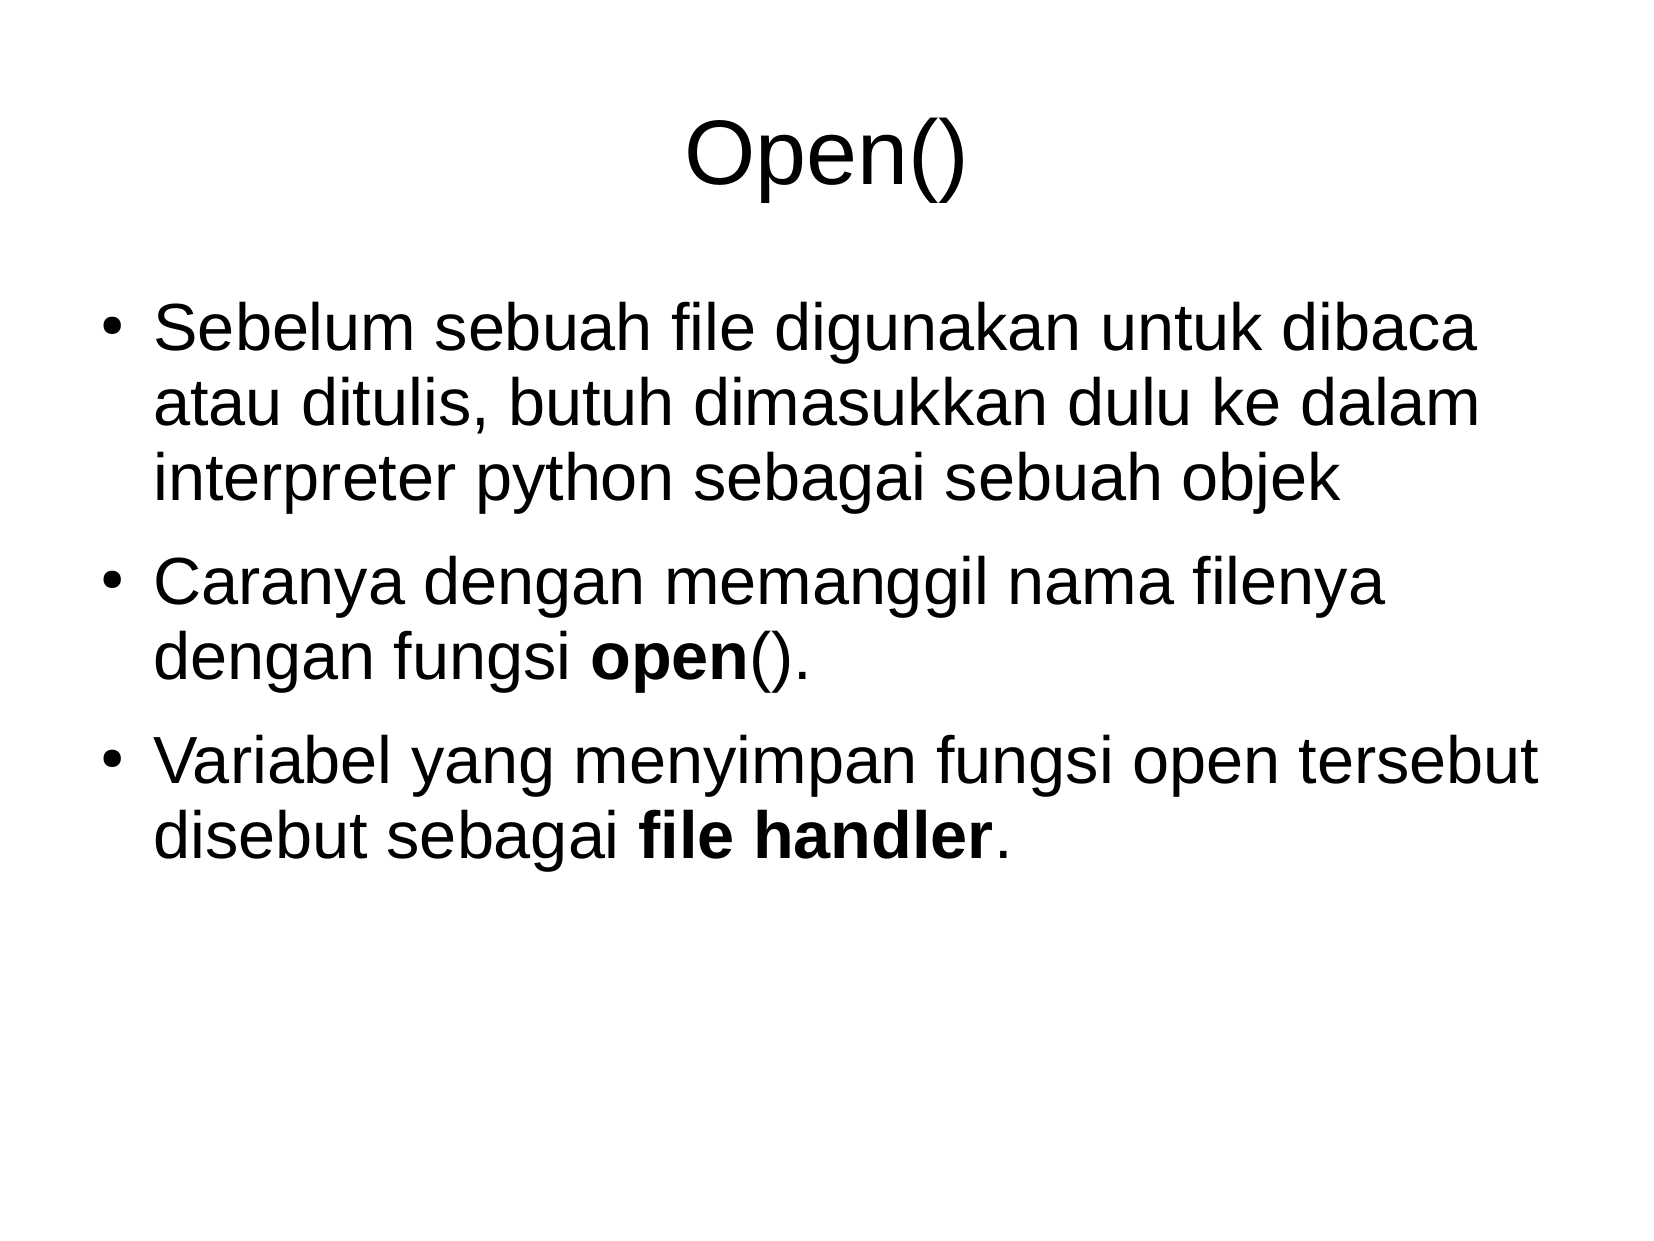

# Open()
Sebelum sebuah file digunakan untuk dibaca atau ditulis, butuh dimasukkan dulu ke dalam interpreter python sebagai sebuah objek
Caranya dengan memanggil nama filenya dengan fungsi open().
Variabel yang menyimpan fungsi open tersebut disebut sebagai file handler.